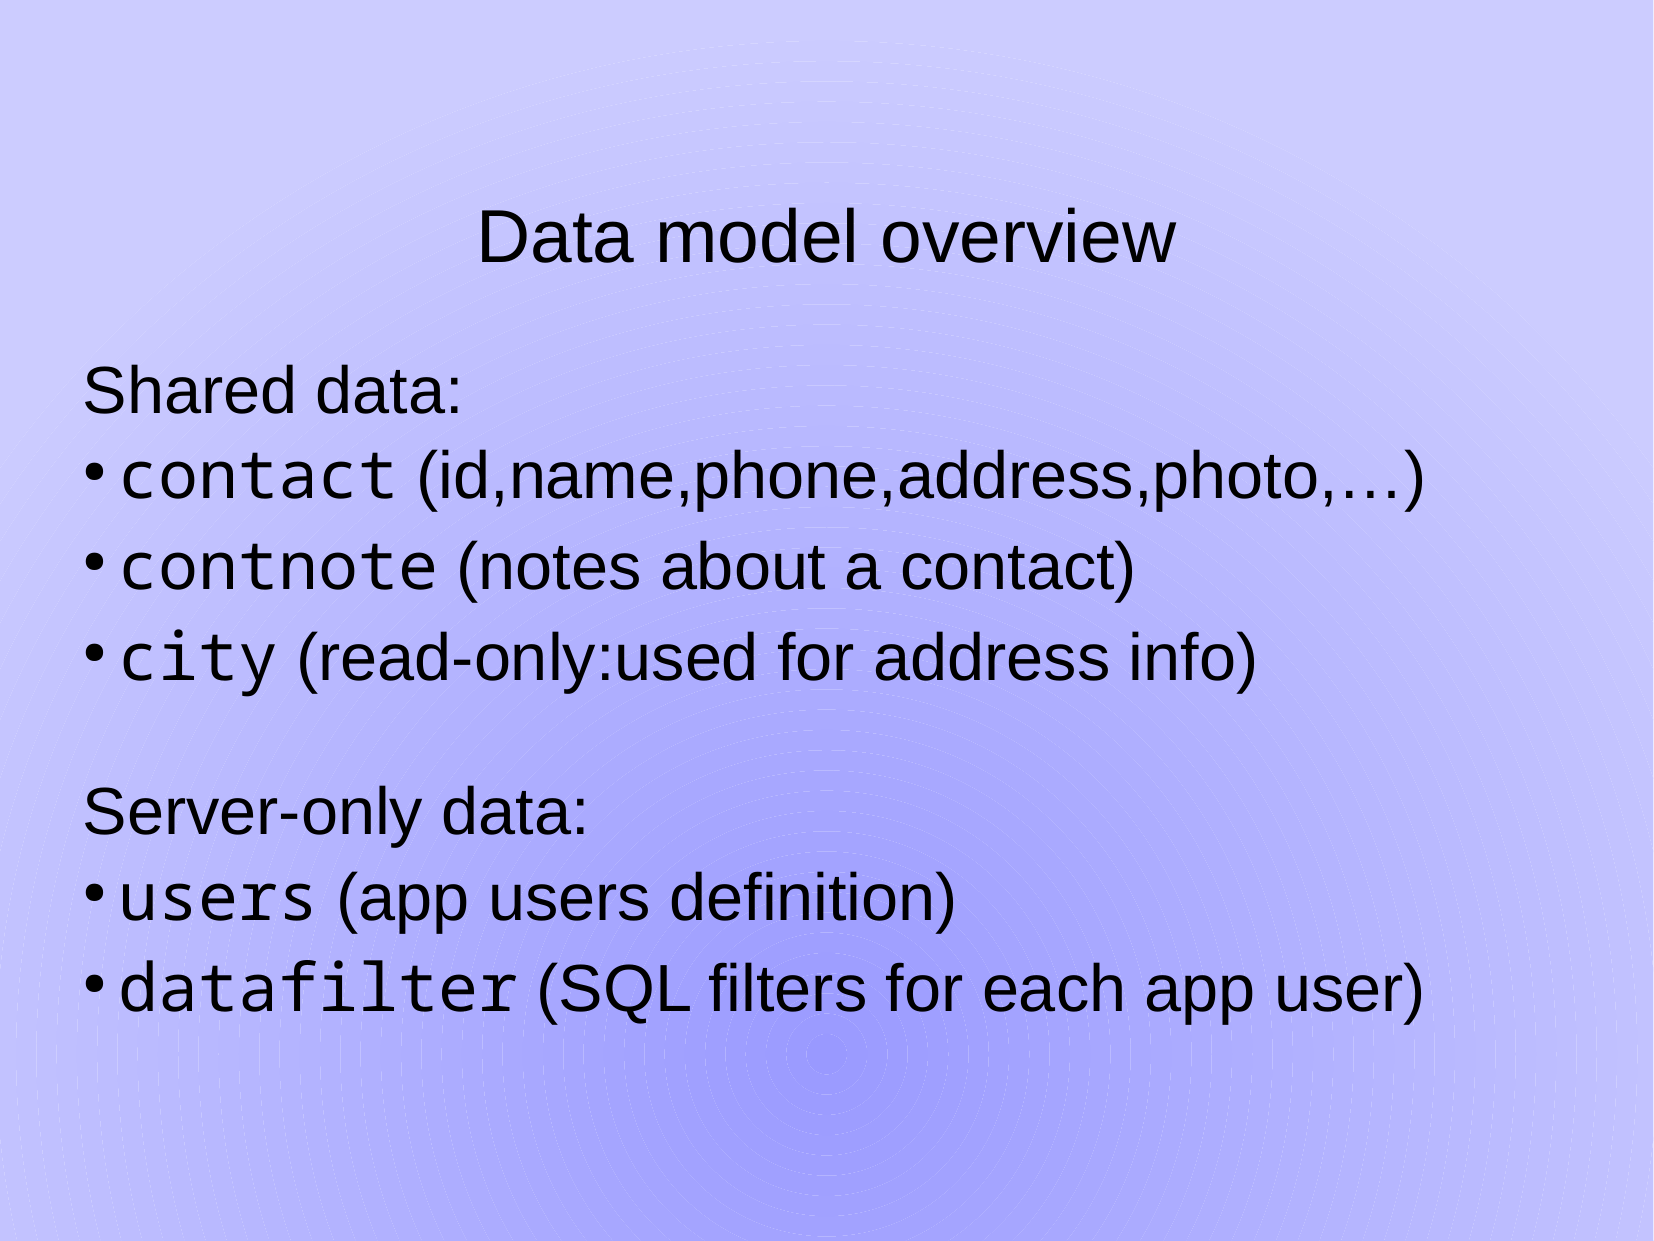

# Data model overview
Shared data:
contact (id,name,phone,address,photo,…)
contnote (notes about a contact)
city (read-only:used for address info)
Server-only data:
users (app users definition)
datafilter (SQL filters for each app user)